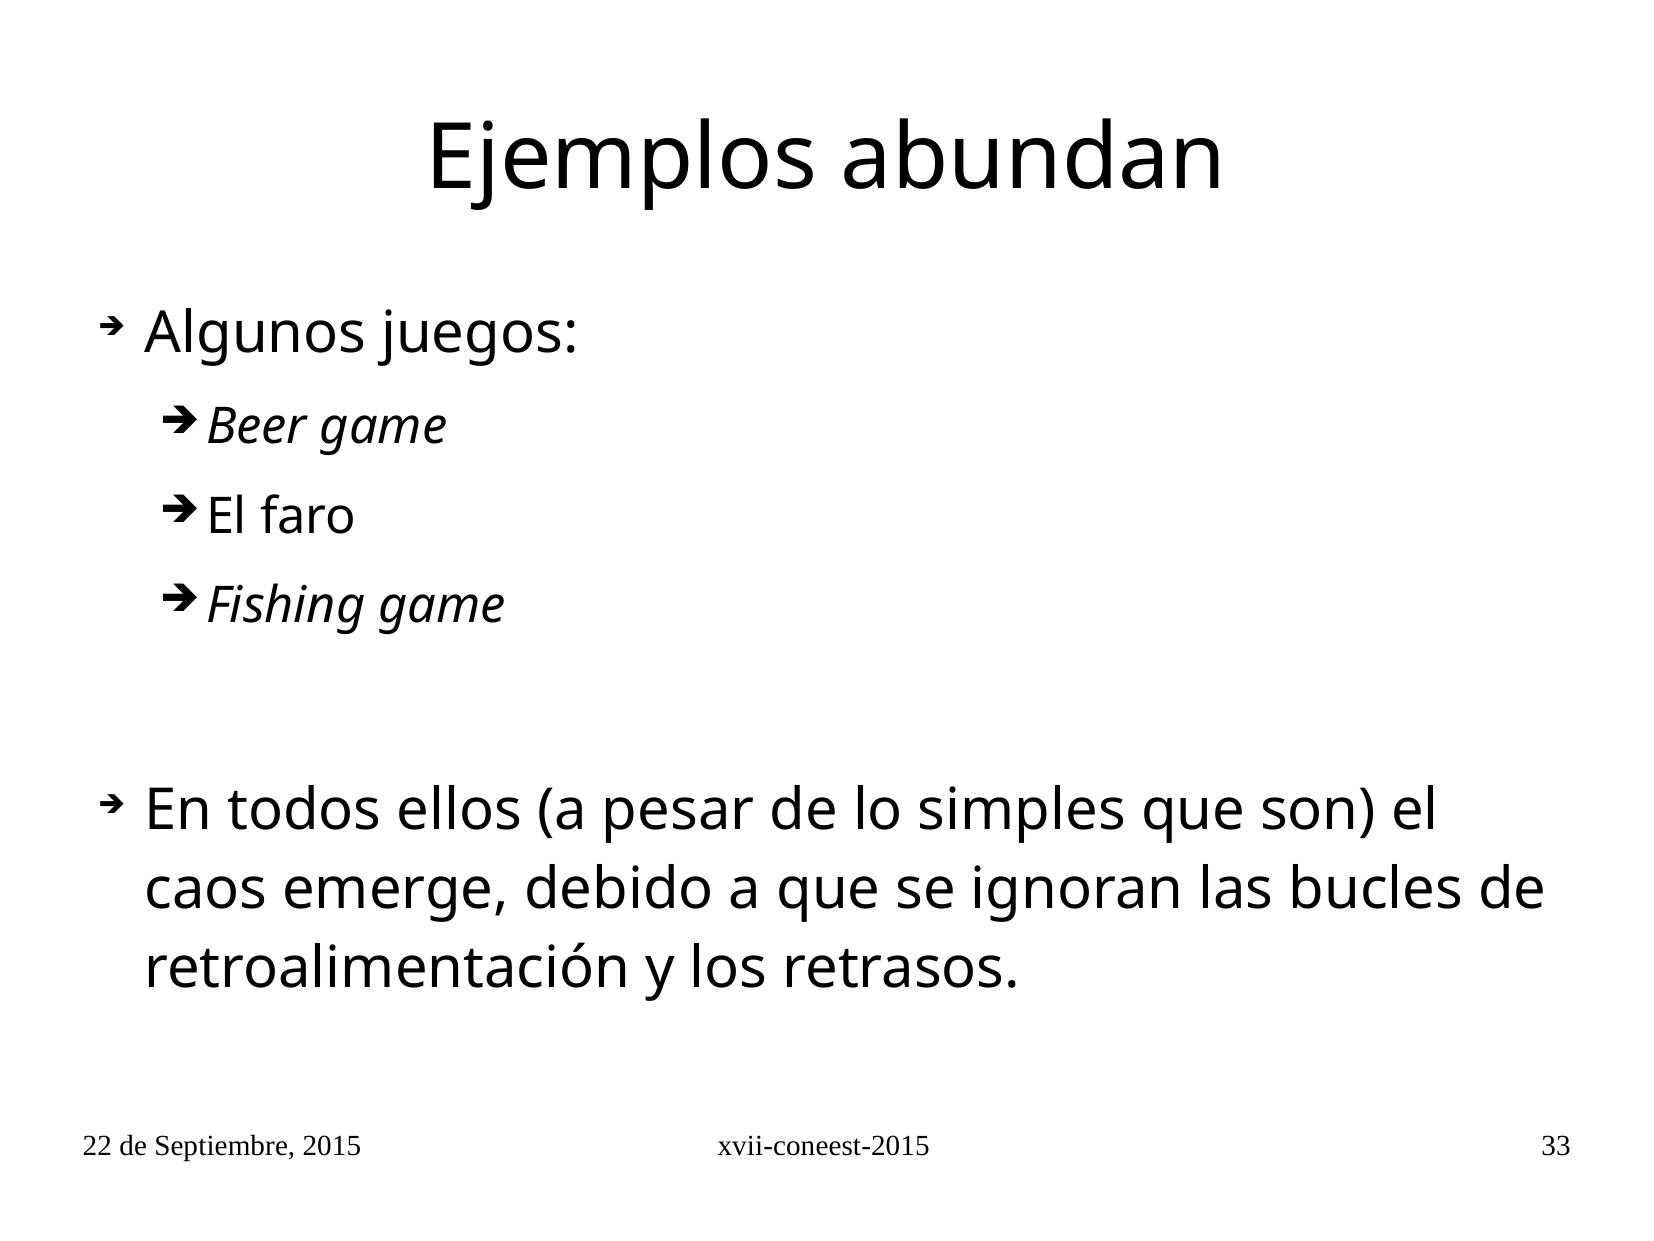

# Ejemplos abundan
Algunos juegos:
Beer game
El faro
Fishing game
En todos ellos (a pesar de lo simples que son) el caos emerge, debido a que se ignoran las bucles de retroalimentación y los retrasos.
22 de Septiembre, 2015
xvii-coneest-2015
33